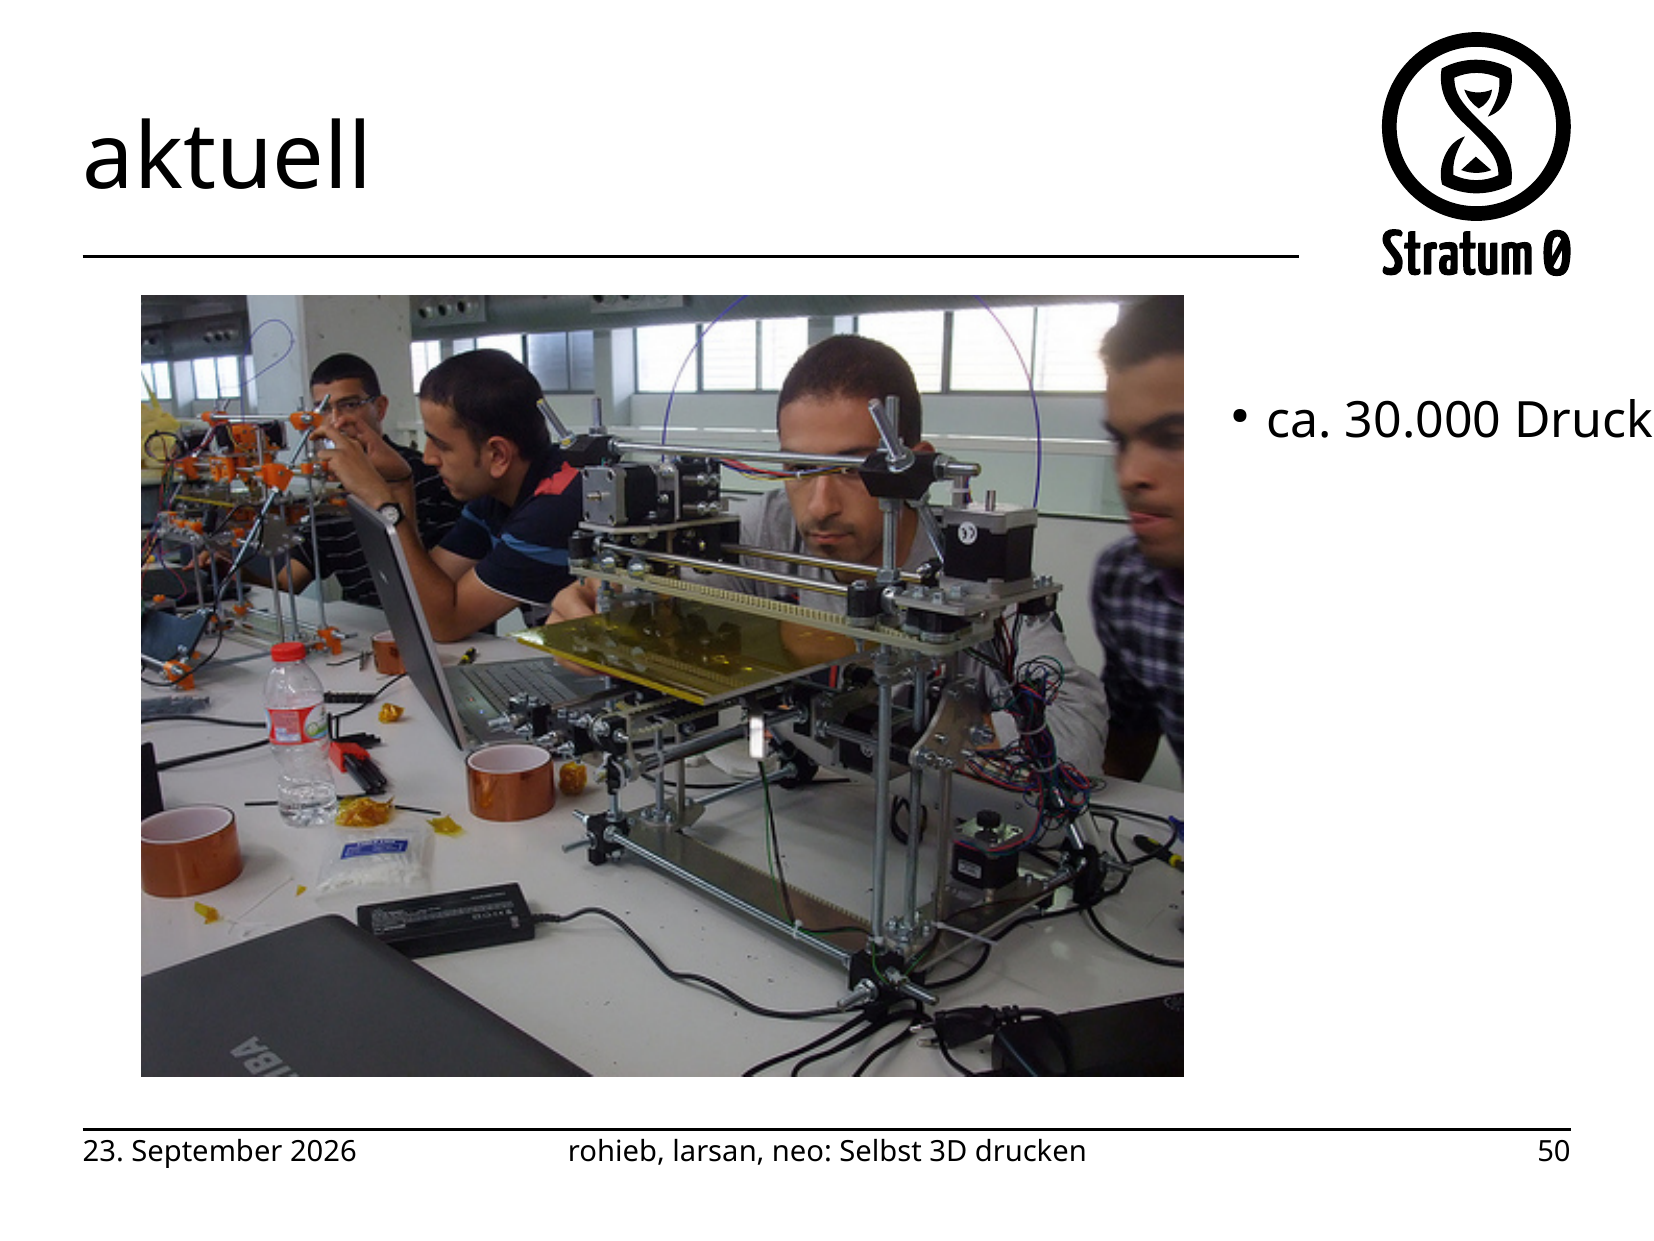

# aktuell
ca. 30.000 Drucker
rohieb, larsan, neo: Selbst 3D drucken
50